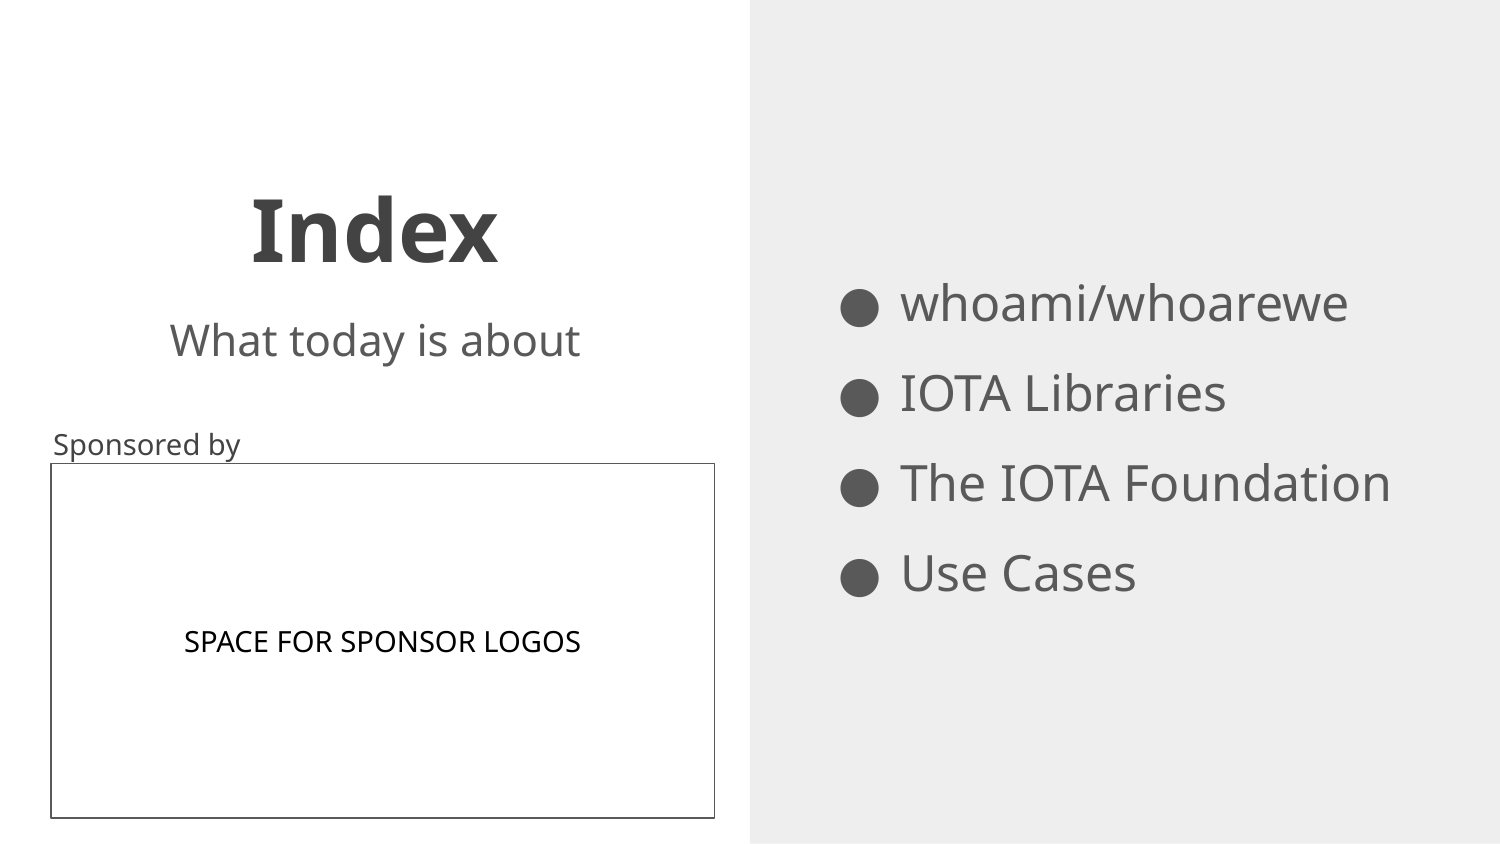

# Index
whoami/whoarewe
IOTA Libraries
The IOTA Foundation
Use Cases
What today is about